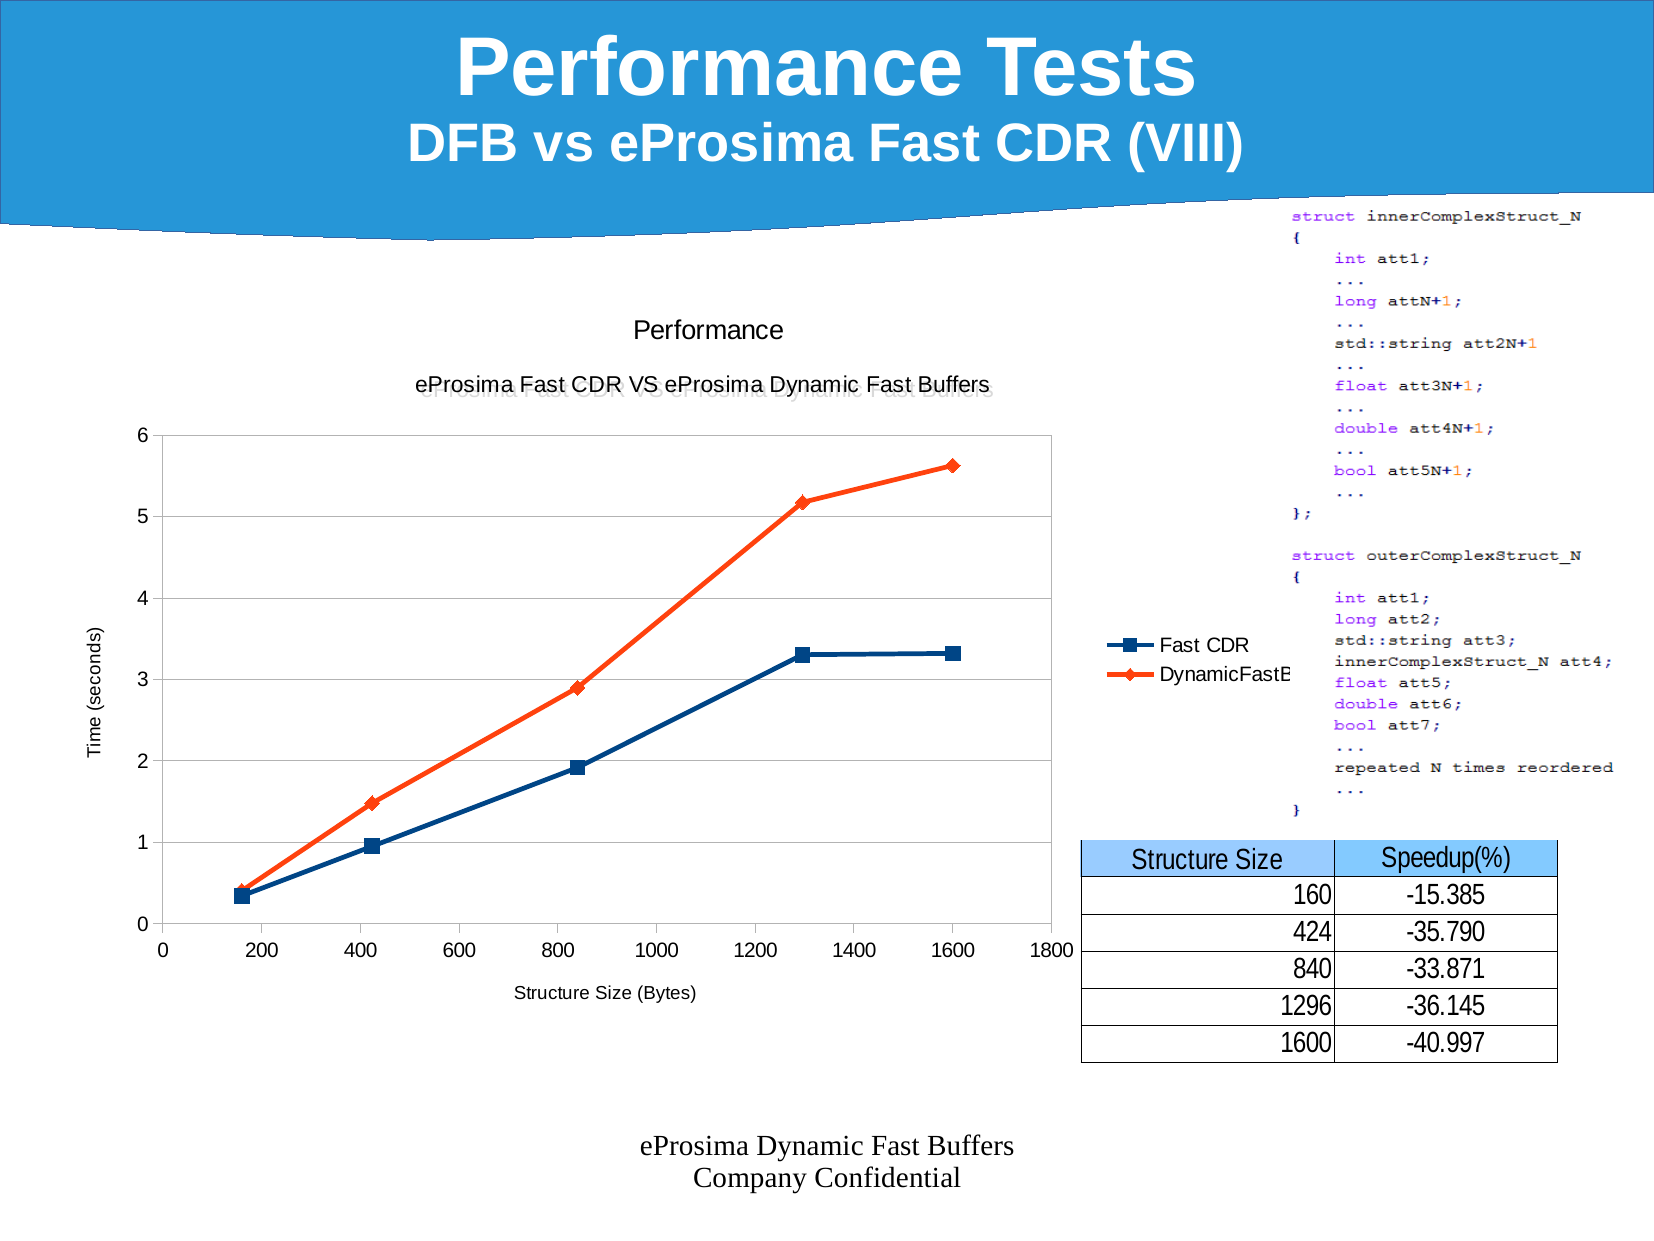

Performance Tests
DFB vs eProsima Fast CDR (VIII)
### Chart: Performance
eProsima Fast CDR VS eProsima Dynamic Fast Buffers
| Category | Fast CDR | DynamicFastBuffers |
|---|---|---|
eProsima Dynamic Fast Buffers